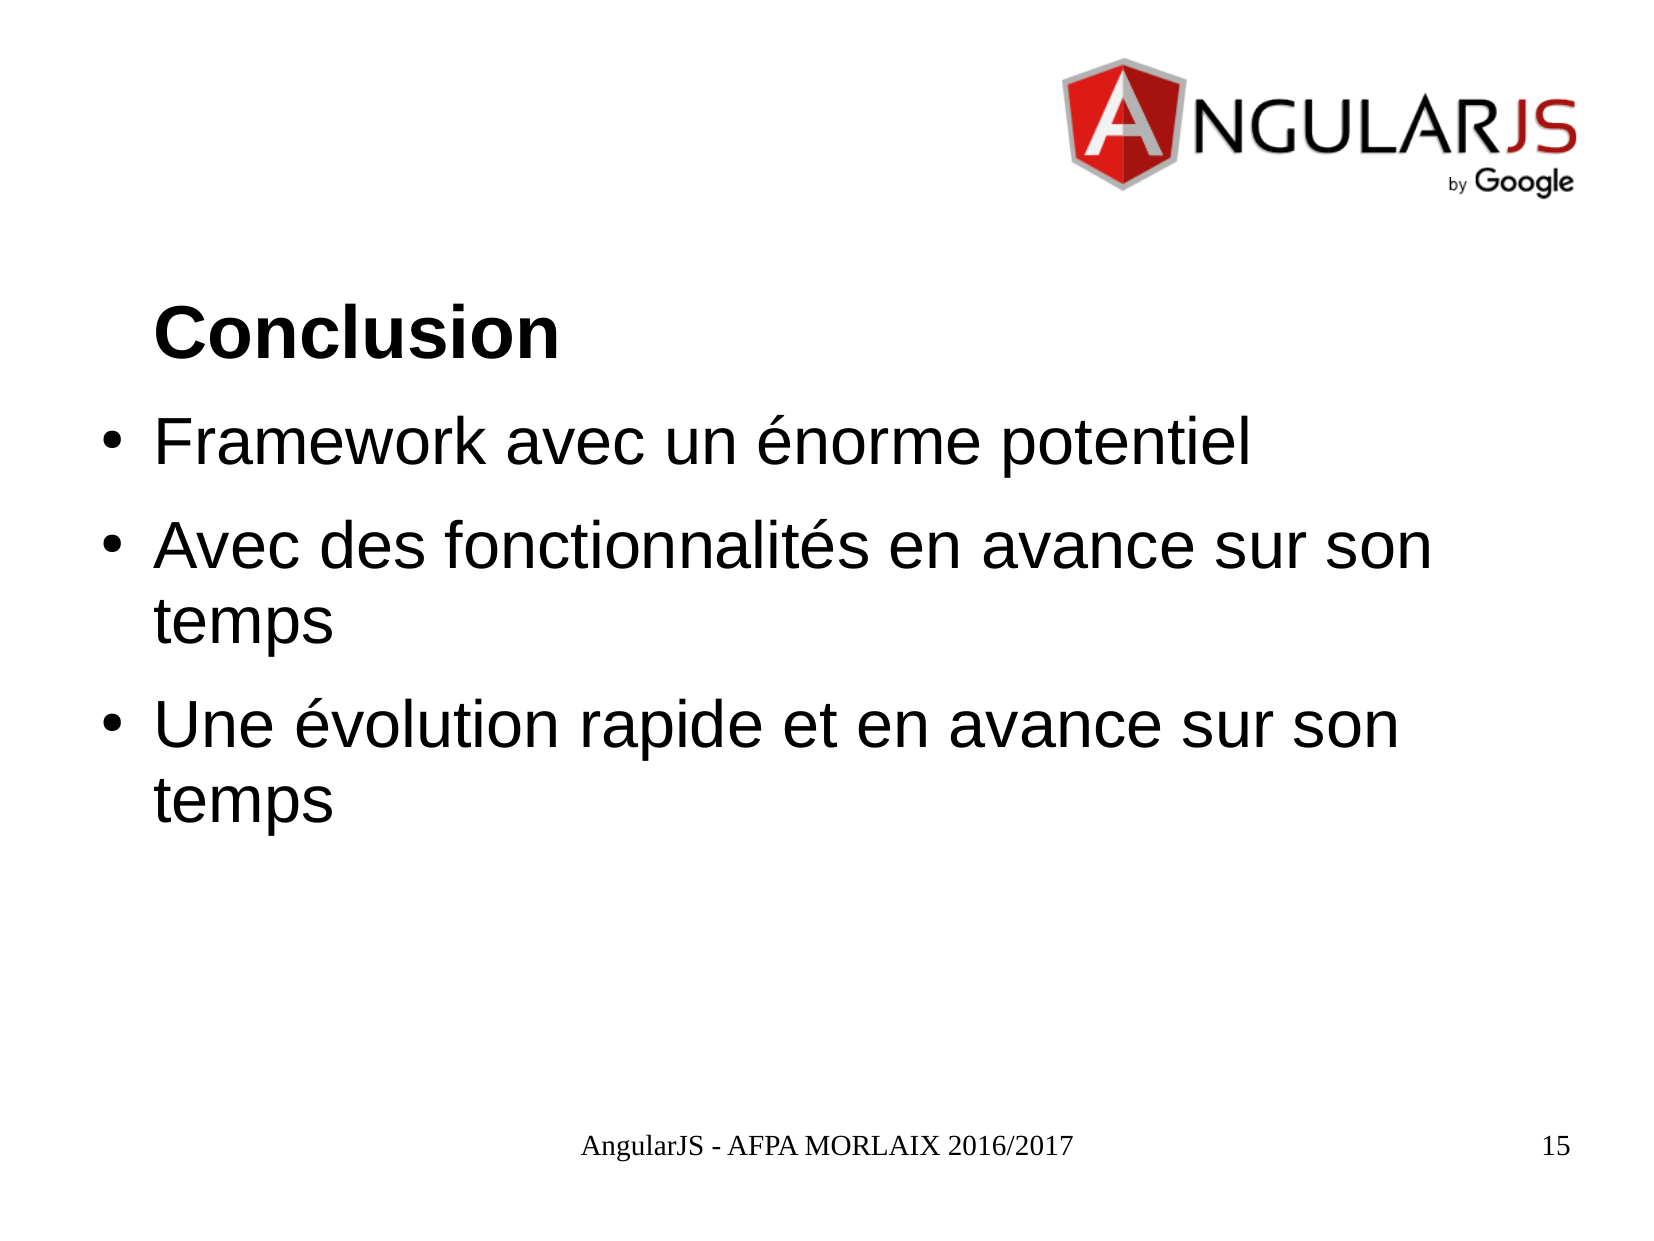

# Conclusion
Framework avec un énorme potentiel
Avec des fonctionnalités en avance sur son temps
Une évolution rapide et en avance sur son temps
AngularJS - AFPA MORLAIX 2016/2017
15